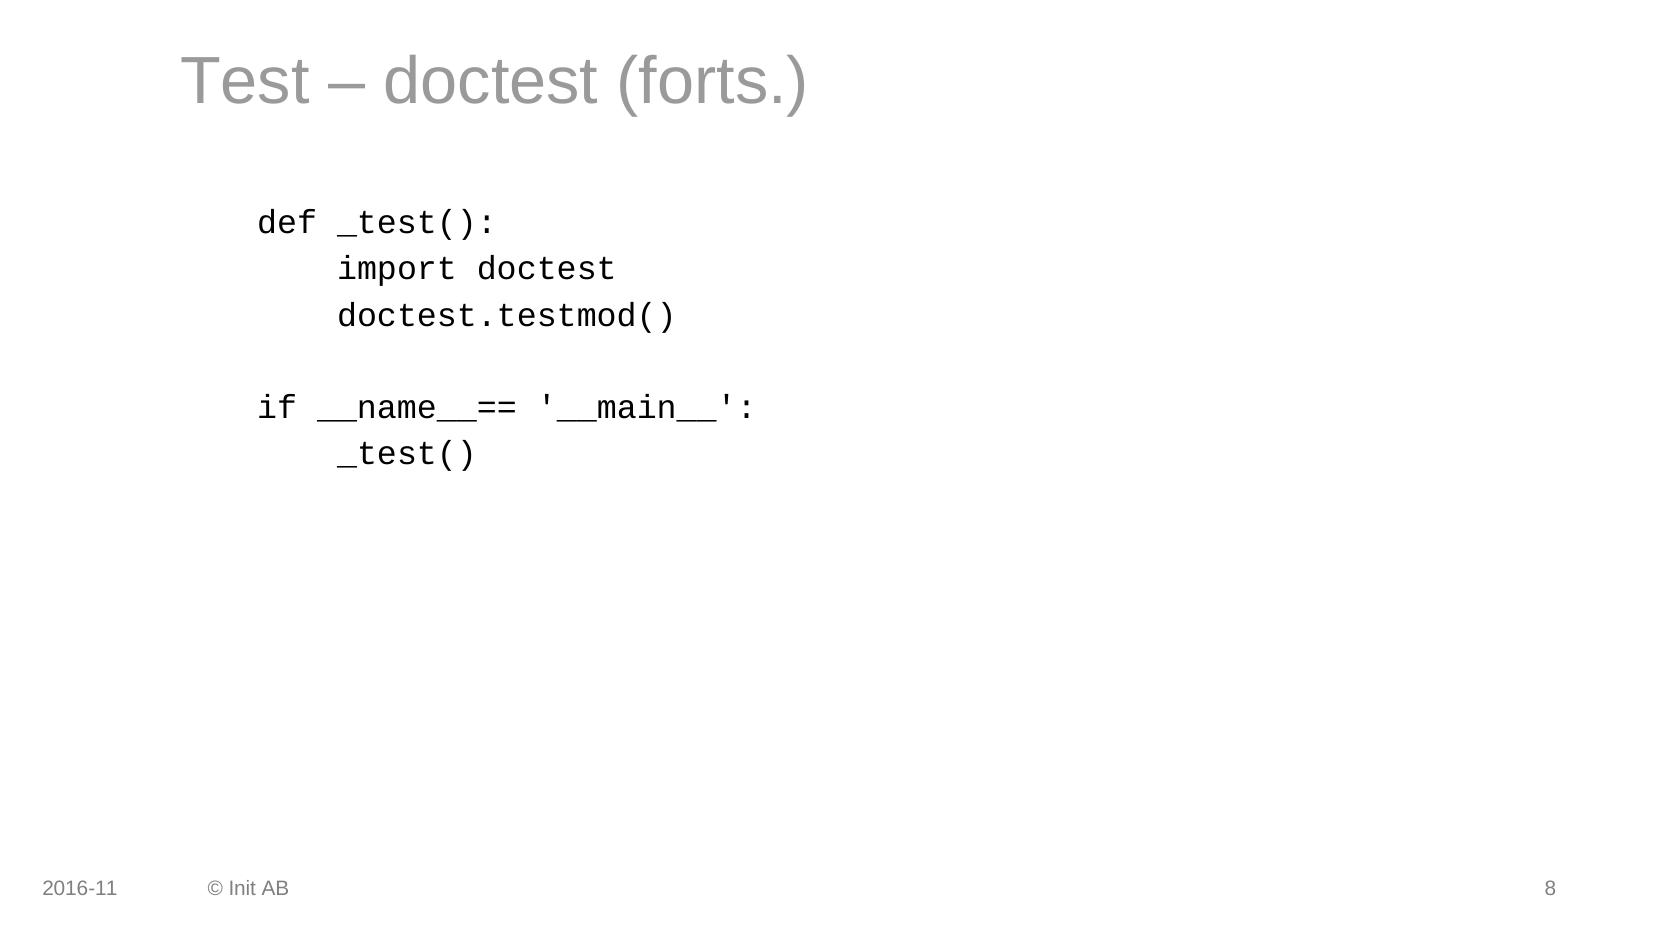

Test – doctest (forts.)
def _test():
 import doctest
 doctest.testmod()
if __name__== '__main__':
 _test()
2016-11
© Init AB